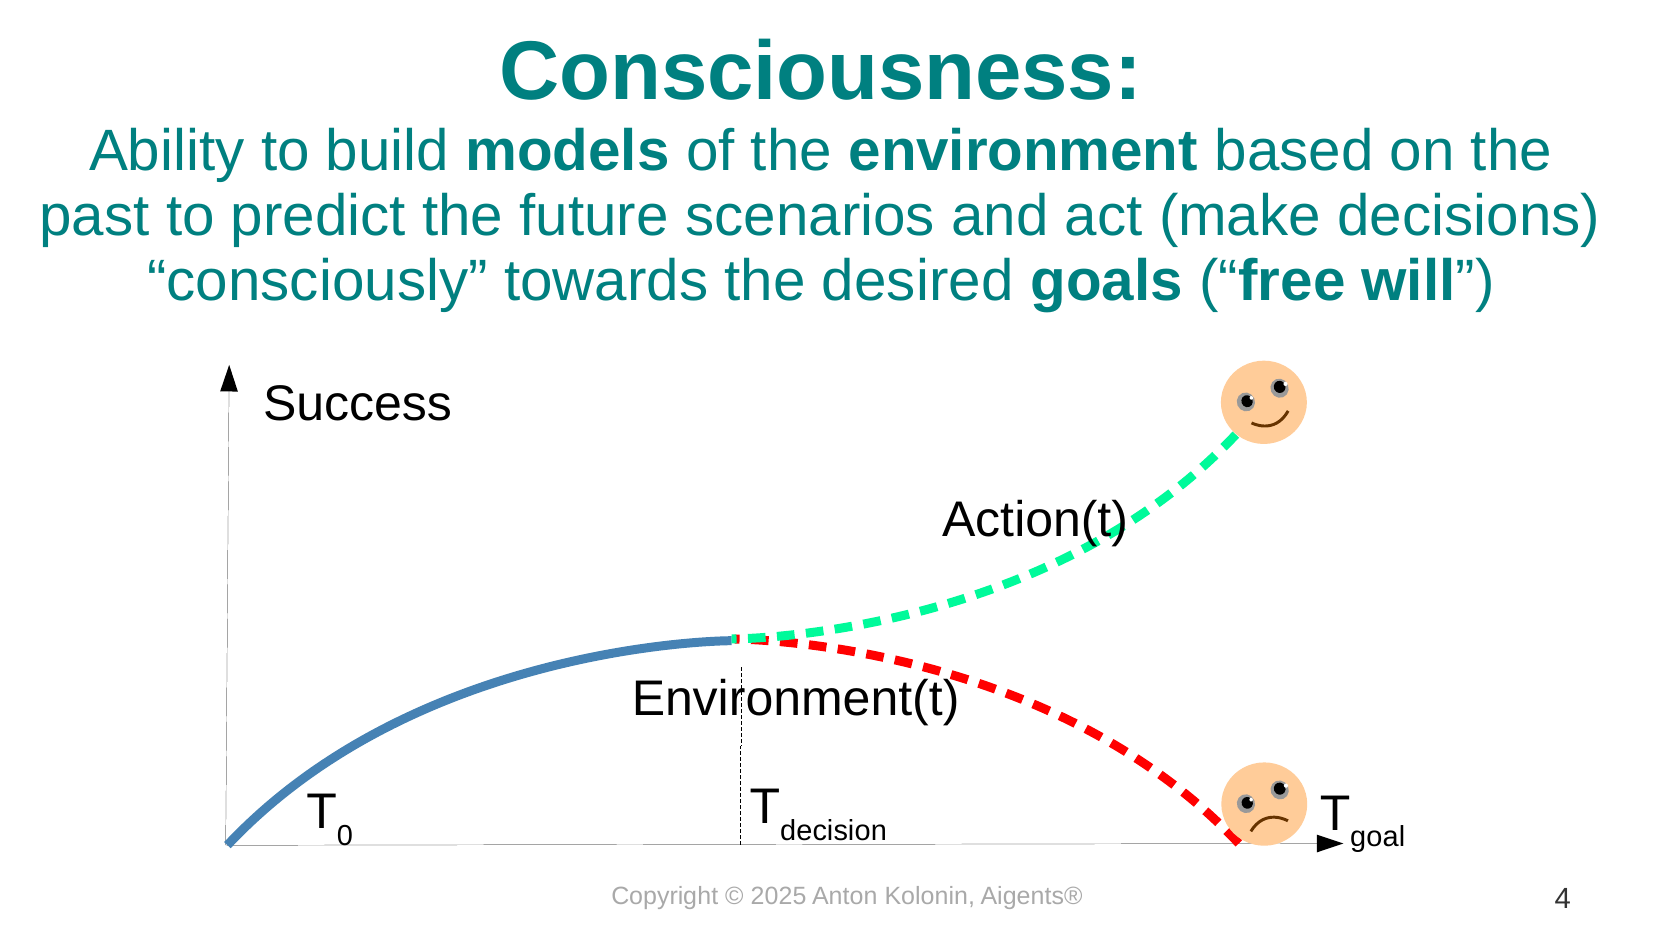

Consciousness:
Ability to build models of the environment based on the past to predict the future scenarios and act (make decisions) “consciously” towards the desired goals (“free will”)
Success
Action(t)
Environment(t)
Tdecision
T0
Tgoal
Copyright © 2025 Anton Kolonin, Aigents®
4